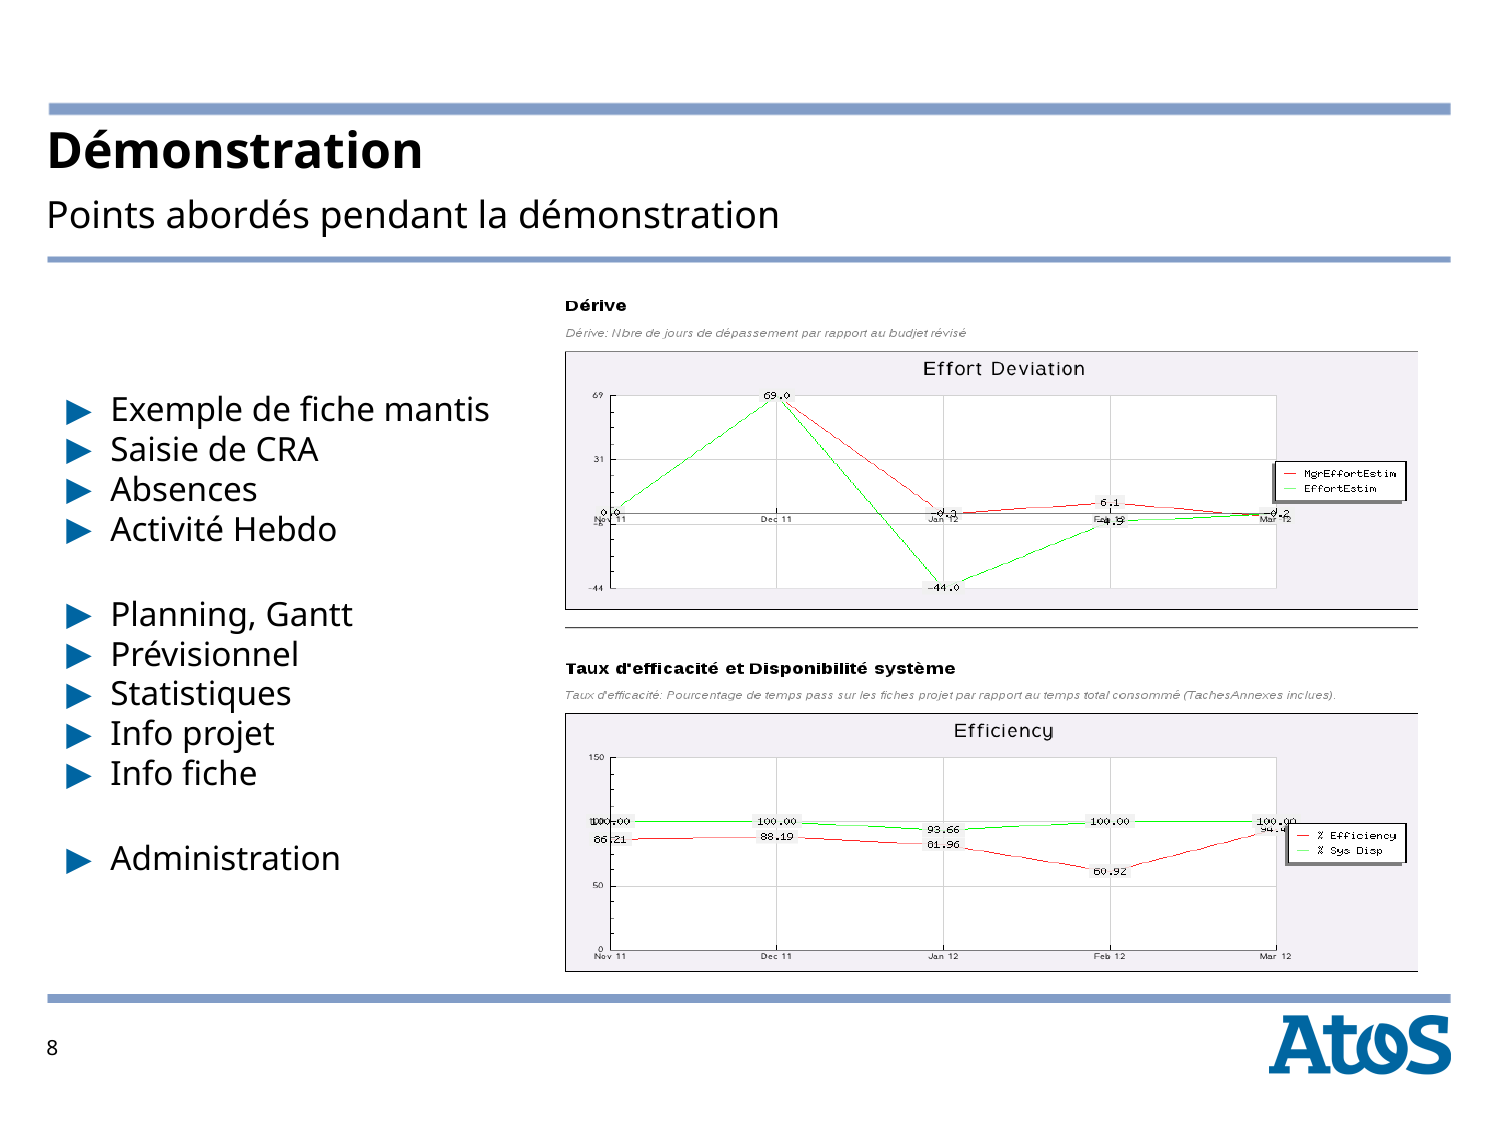

# Démonstration
Points abordés pendant la démonstration
Exemple de fiche mantis
Saisie de CRA
Absences
Activité Hebdo
Planning, Gantt
Prévisionnel
Statistiques
Info projet
Info fiche
Administration
8